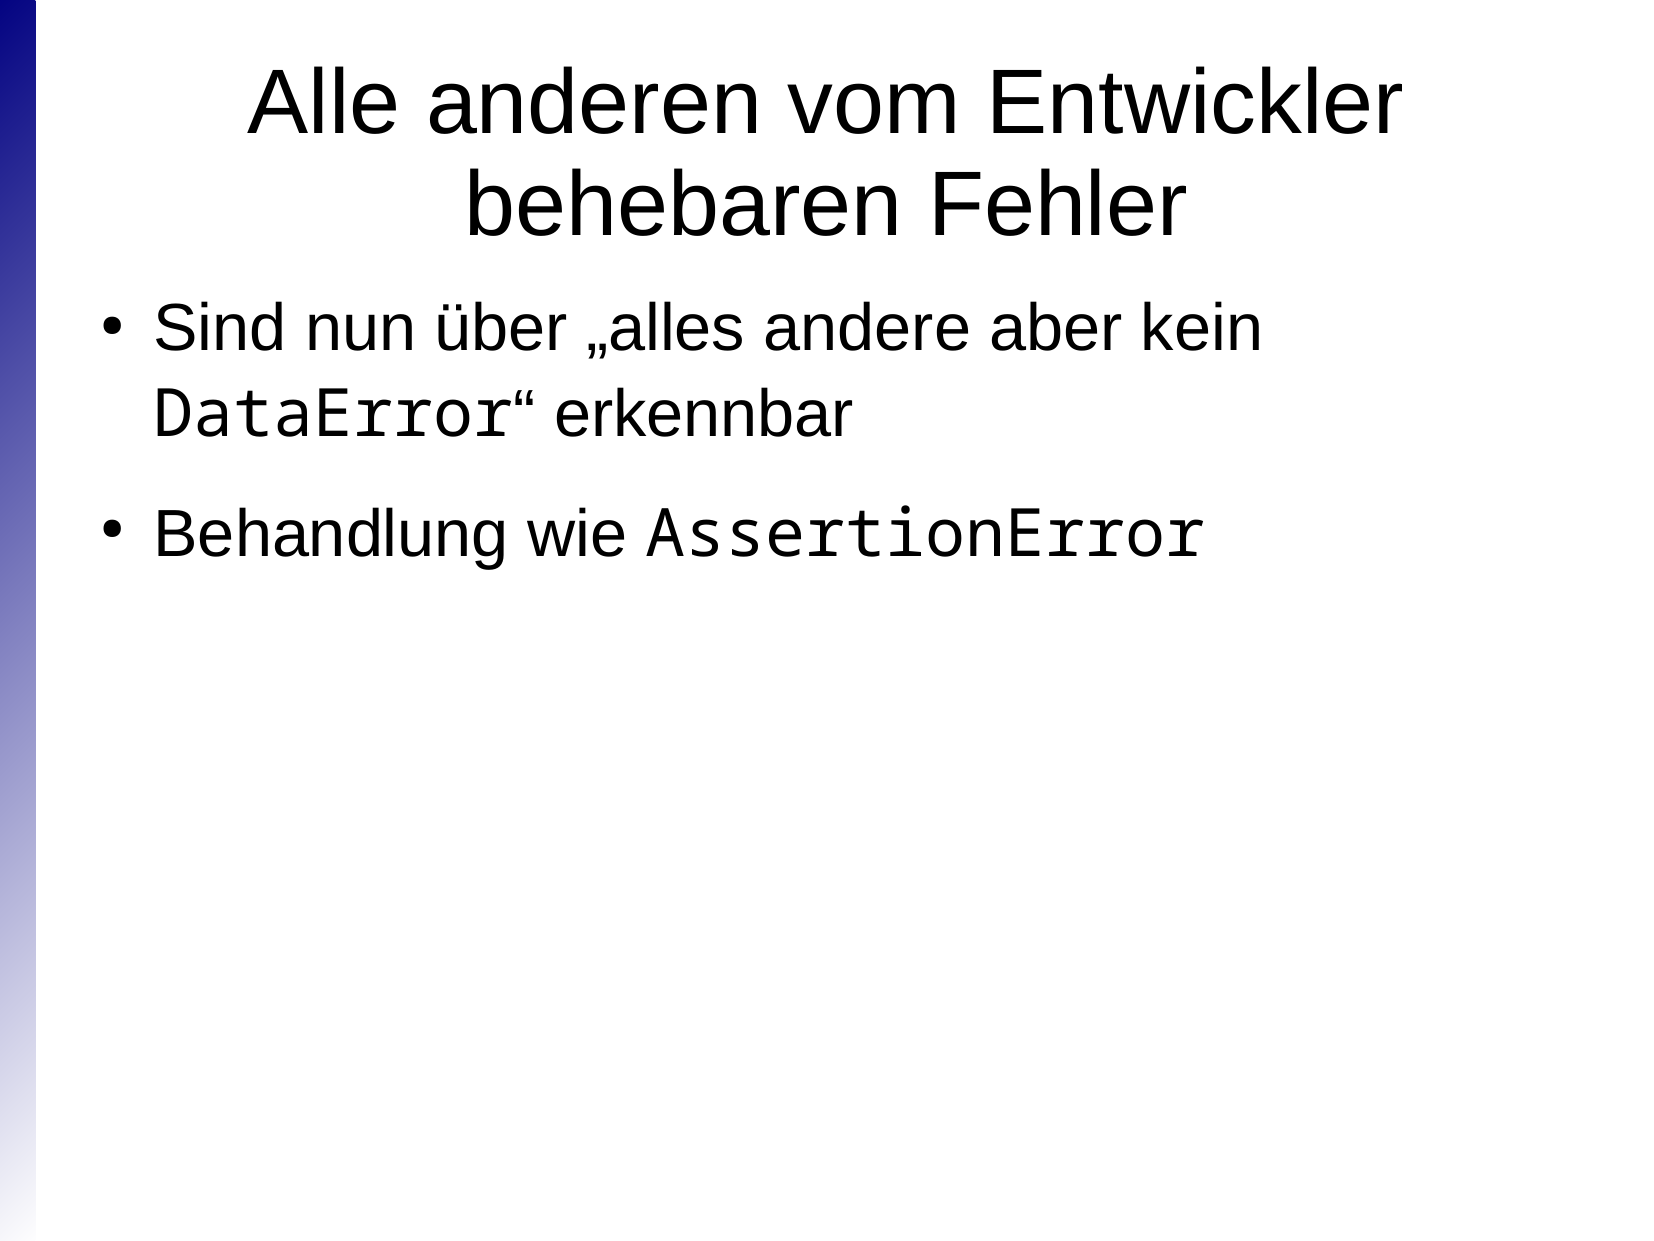

# Alle anderen vom Entwickler behebaren Fehler
Sind nun über „alles andere aber kein DataError“ erkennbar
Behandlung wie AssertionError